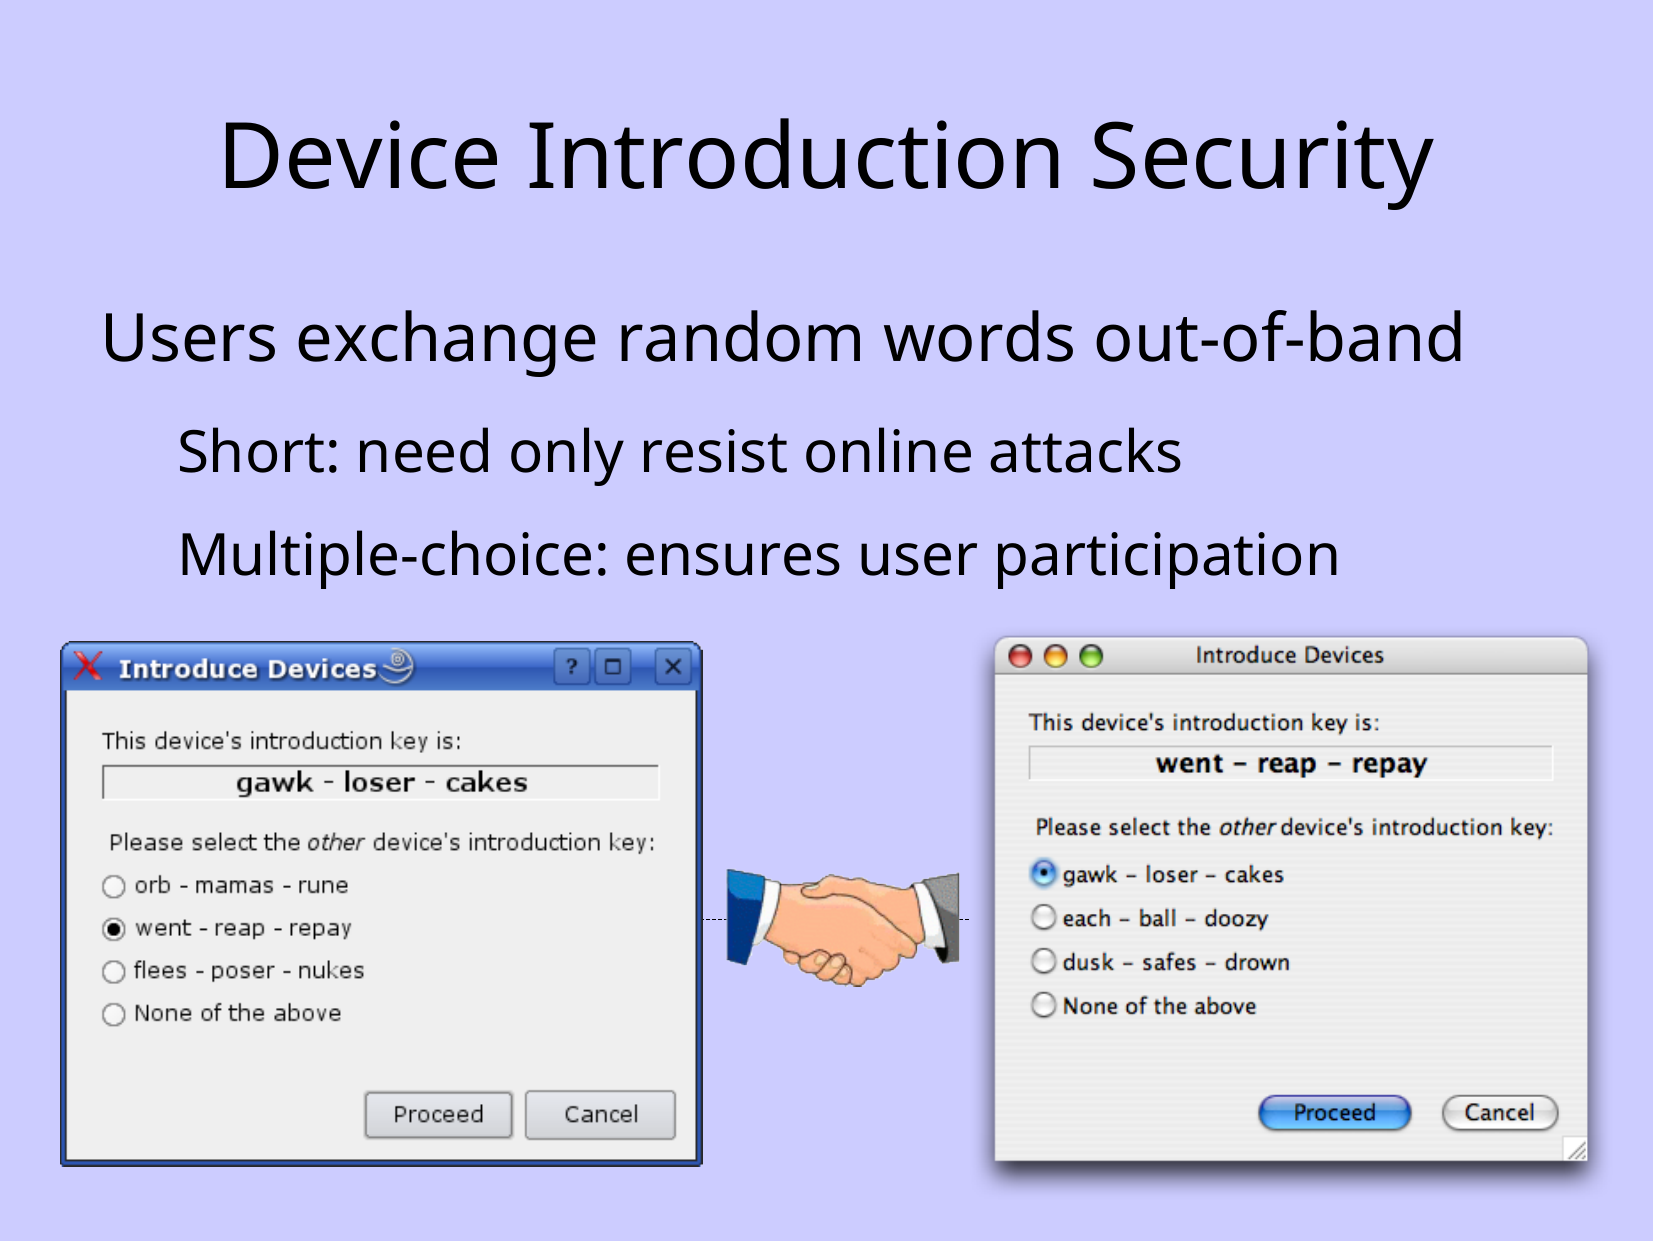

# Device Introduction Security
Users exchange random words out-of-band
Short: need only resist online attacks
Multiple-choice: ensures user participation